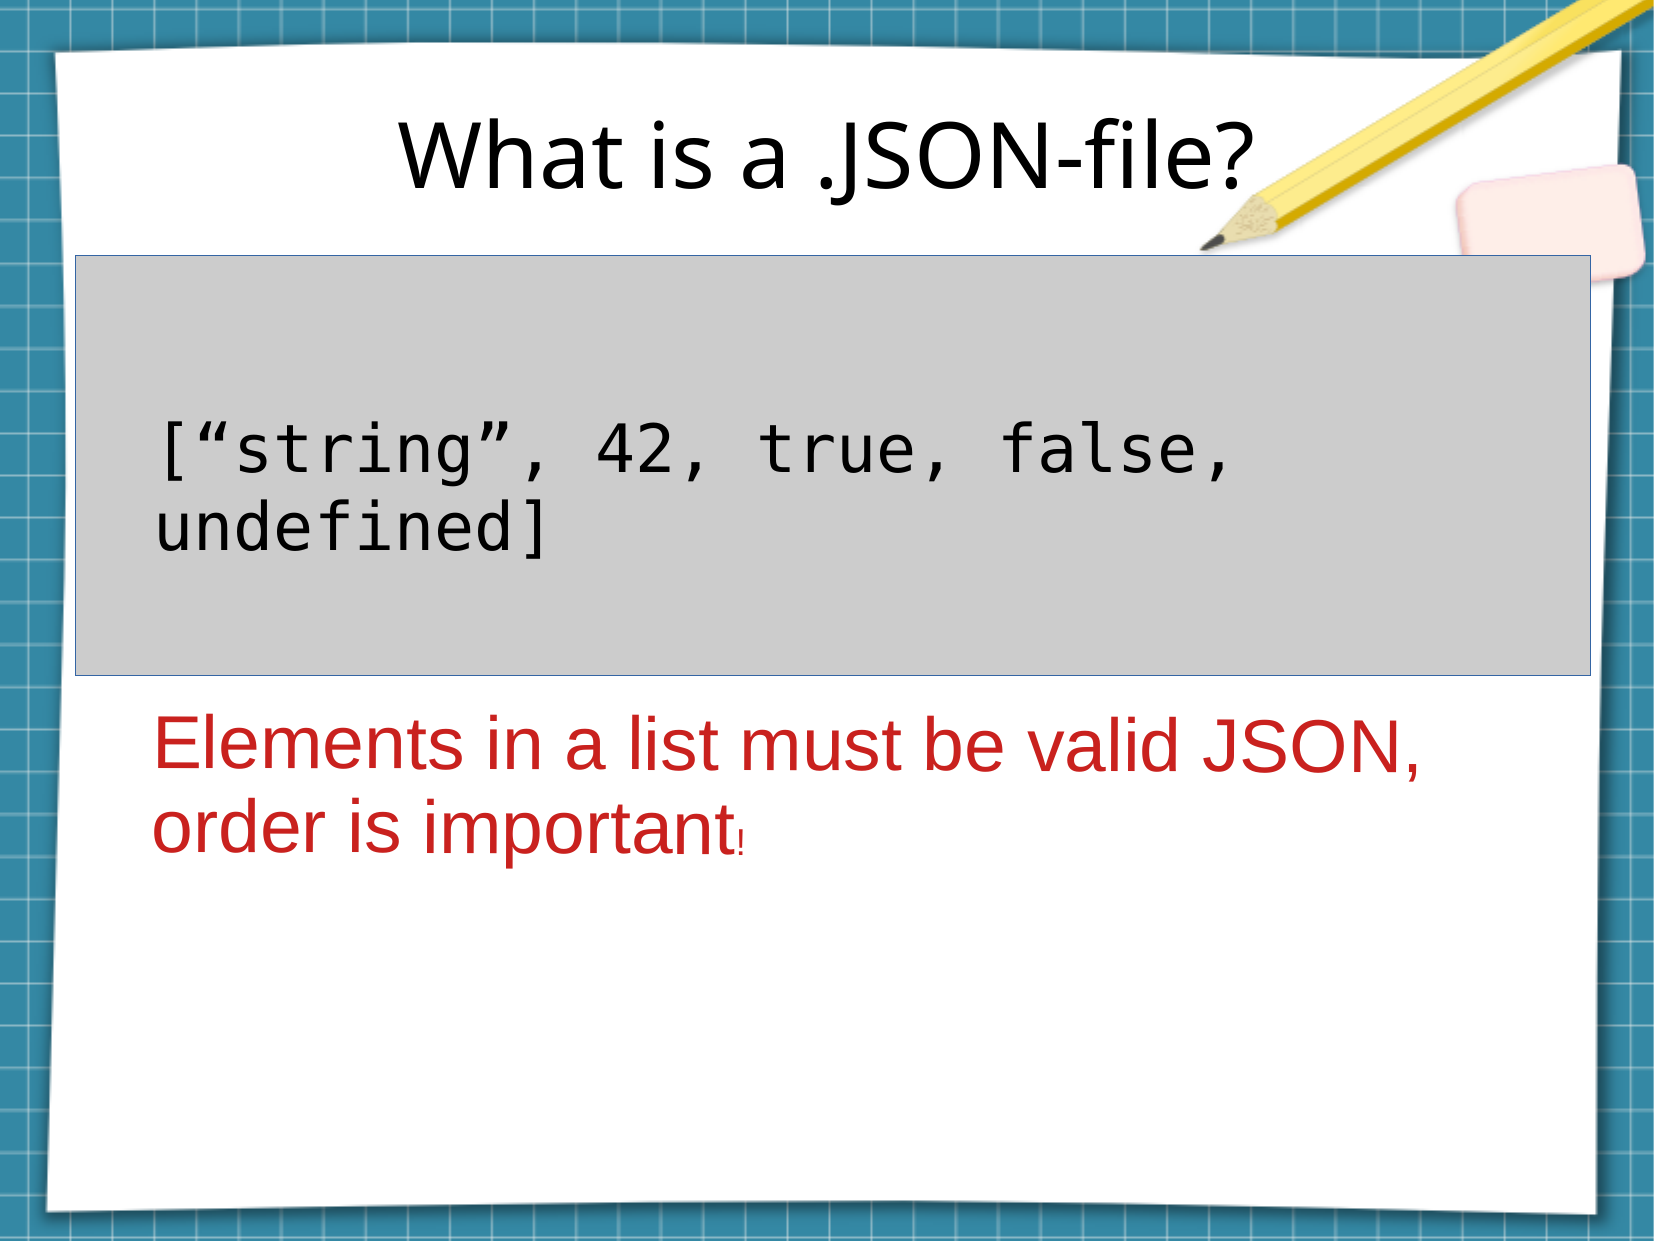

# What is a .JSON-file?
[“string”, 42, true, false, undefined]
Elements in a list must be valid JSON,
order is important!